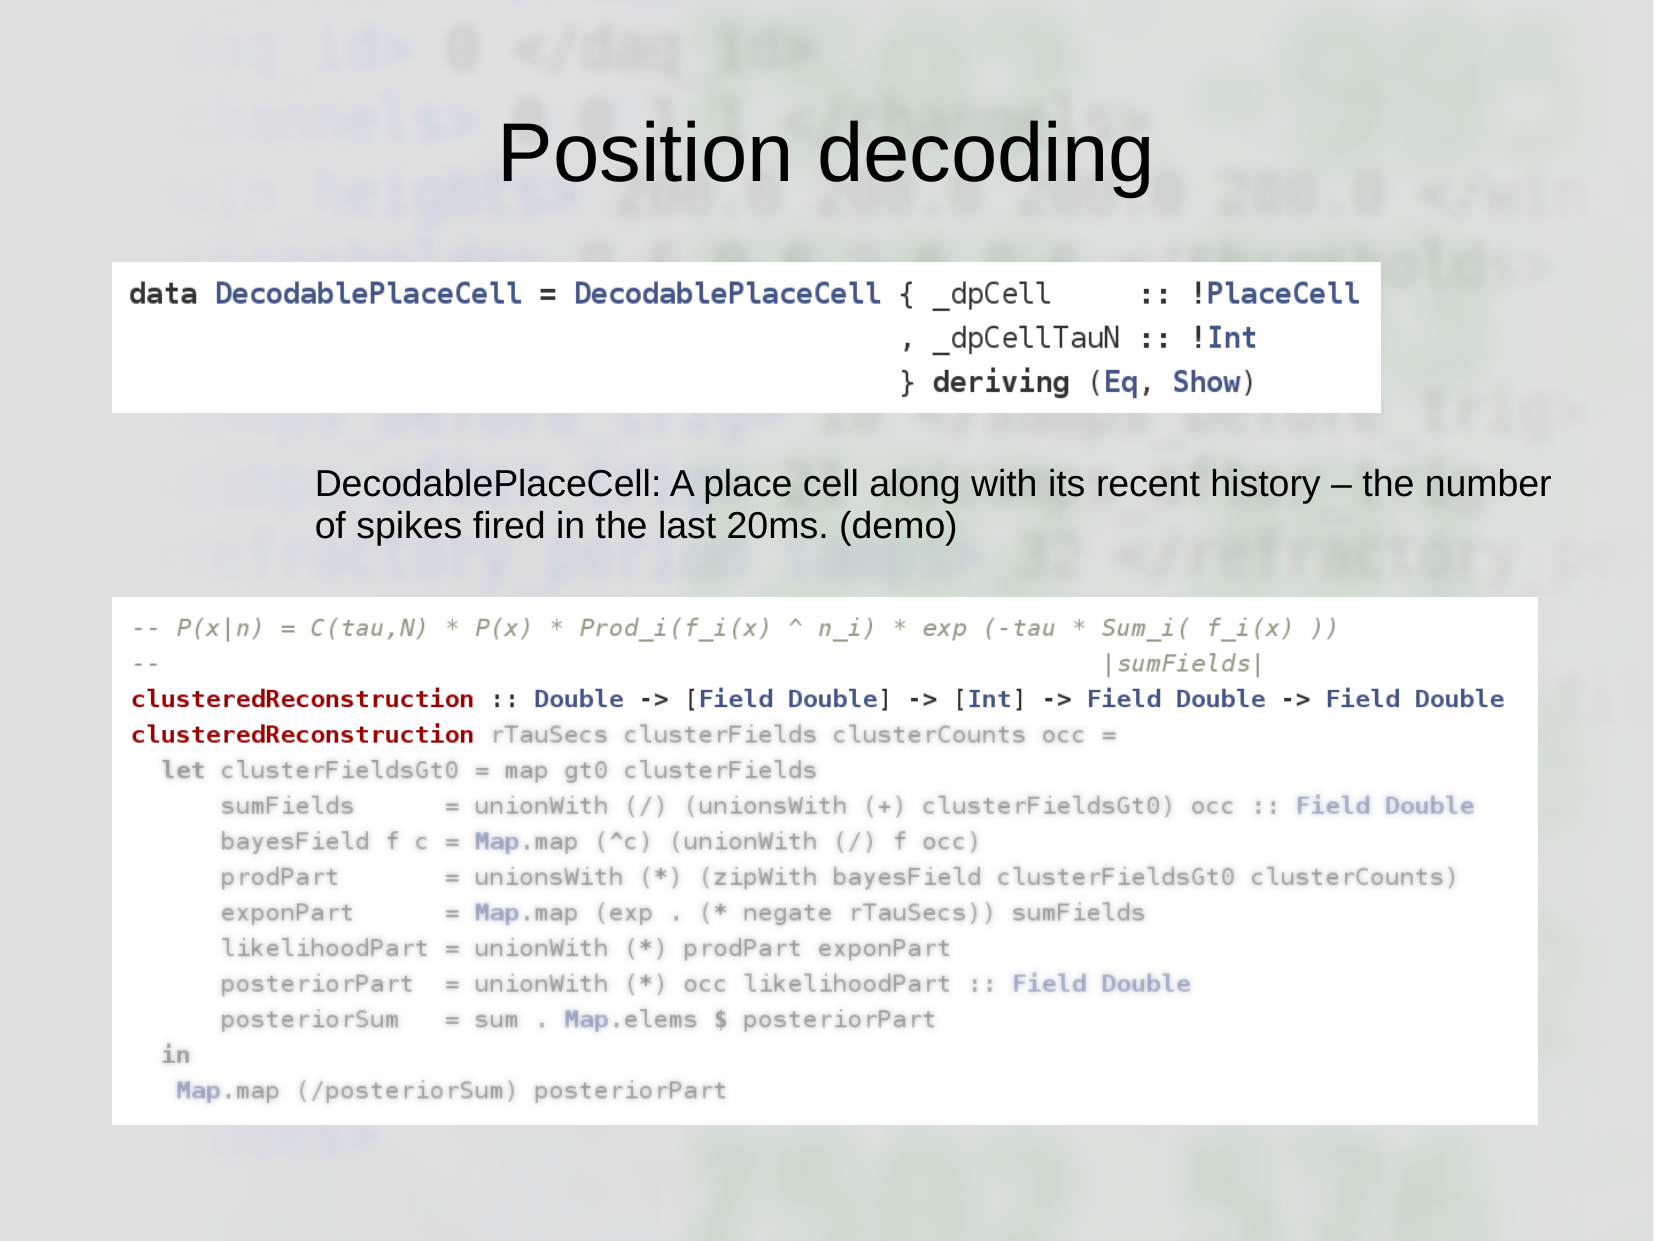

# Position decoding
DecodablePlaceCell: A place cell along with its recent history – the number of spikes fired in the last 20ms. (demo)